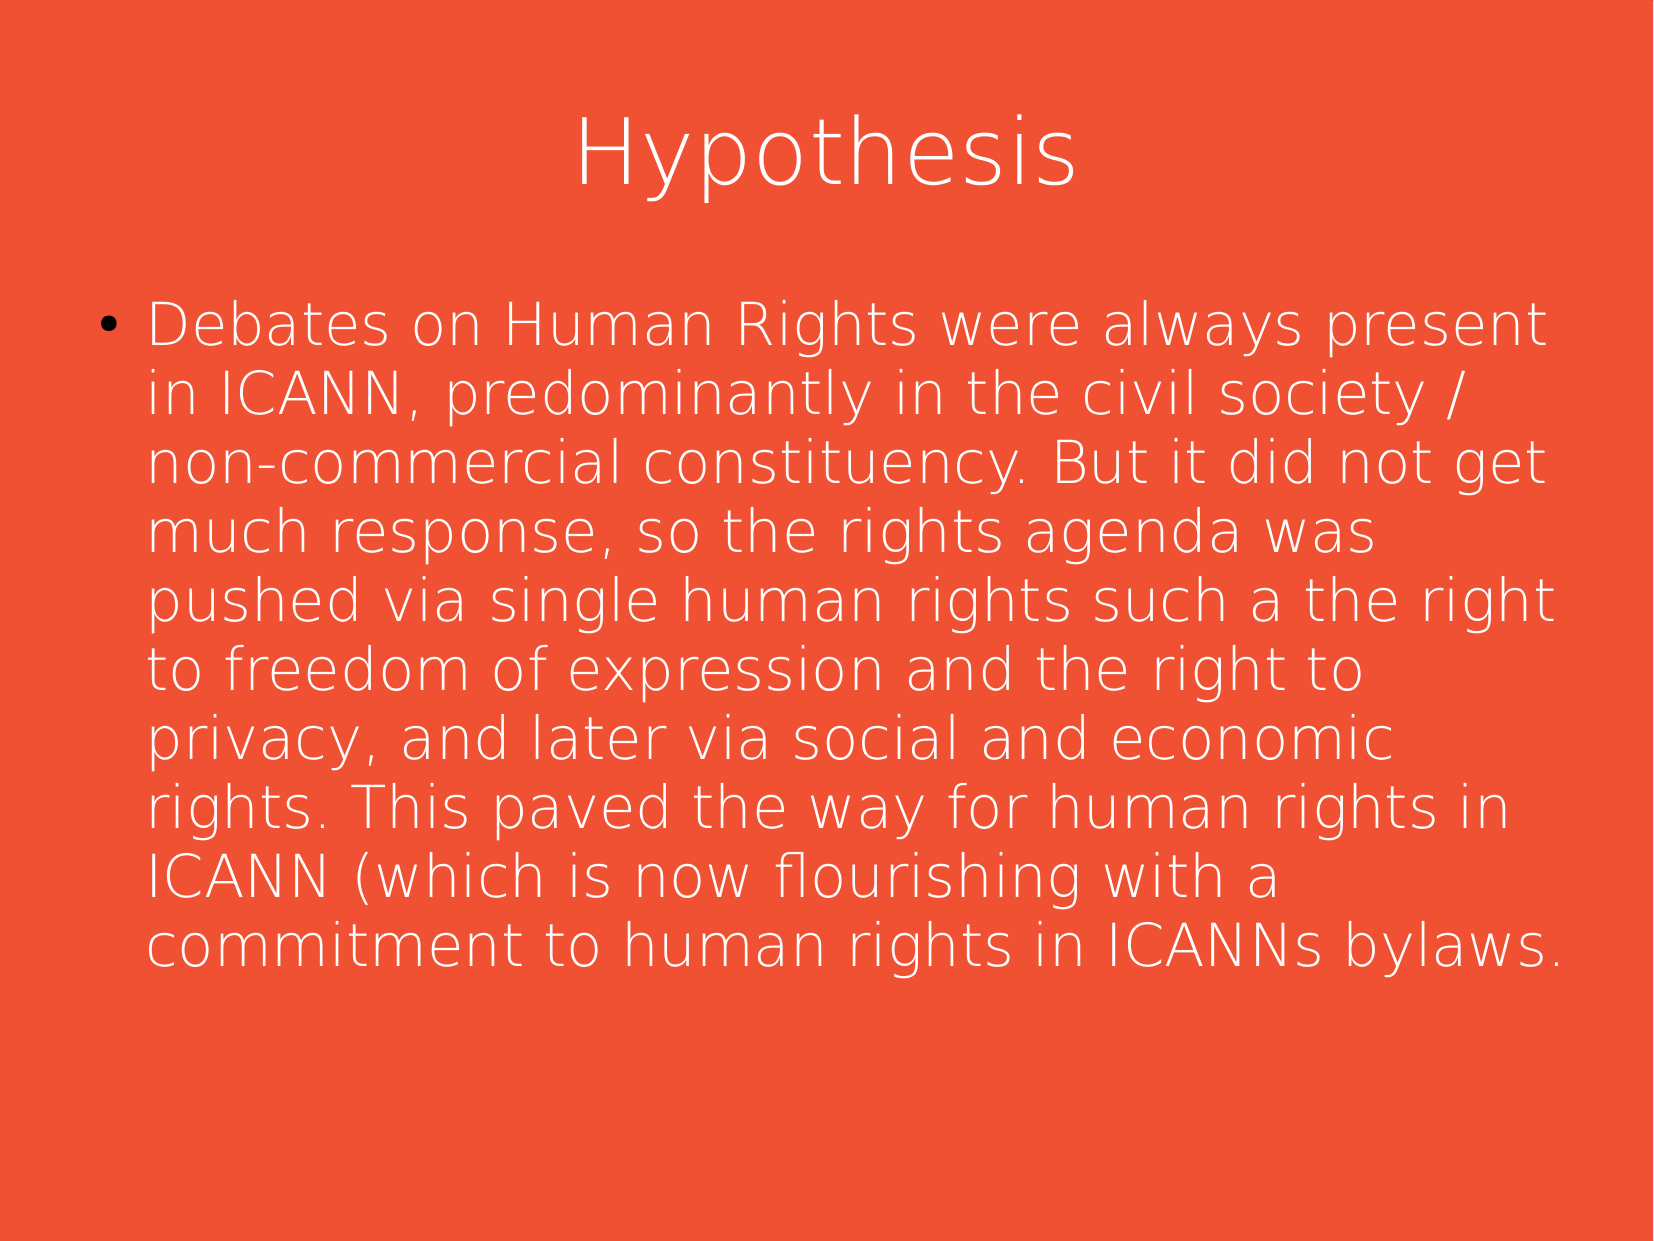

# Hypothesis
Debates on Human Rights were always present in ICANN, predominantly in the civil society / non-commercial constituency. But it did not get much response, so the rights agenda was pushed via single human rights such a the right to freedom of expression and the right to privacy, and later via social and economic rights. This paved the way for human rights in ICANN (which is now flourishing with a commitment to human rights in ICANNs bylaws.